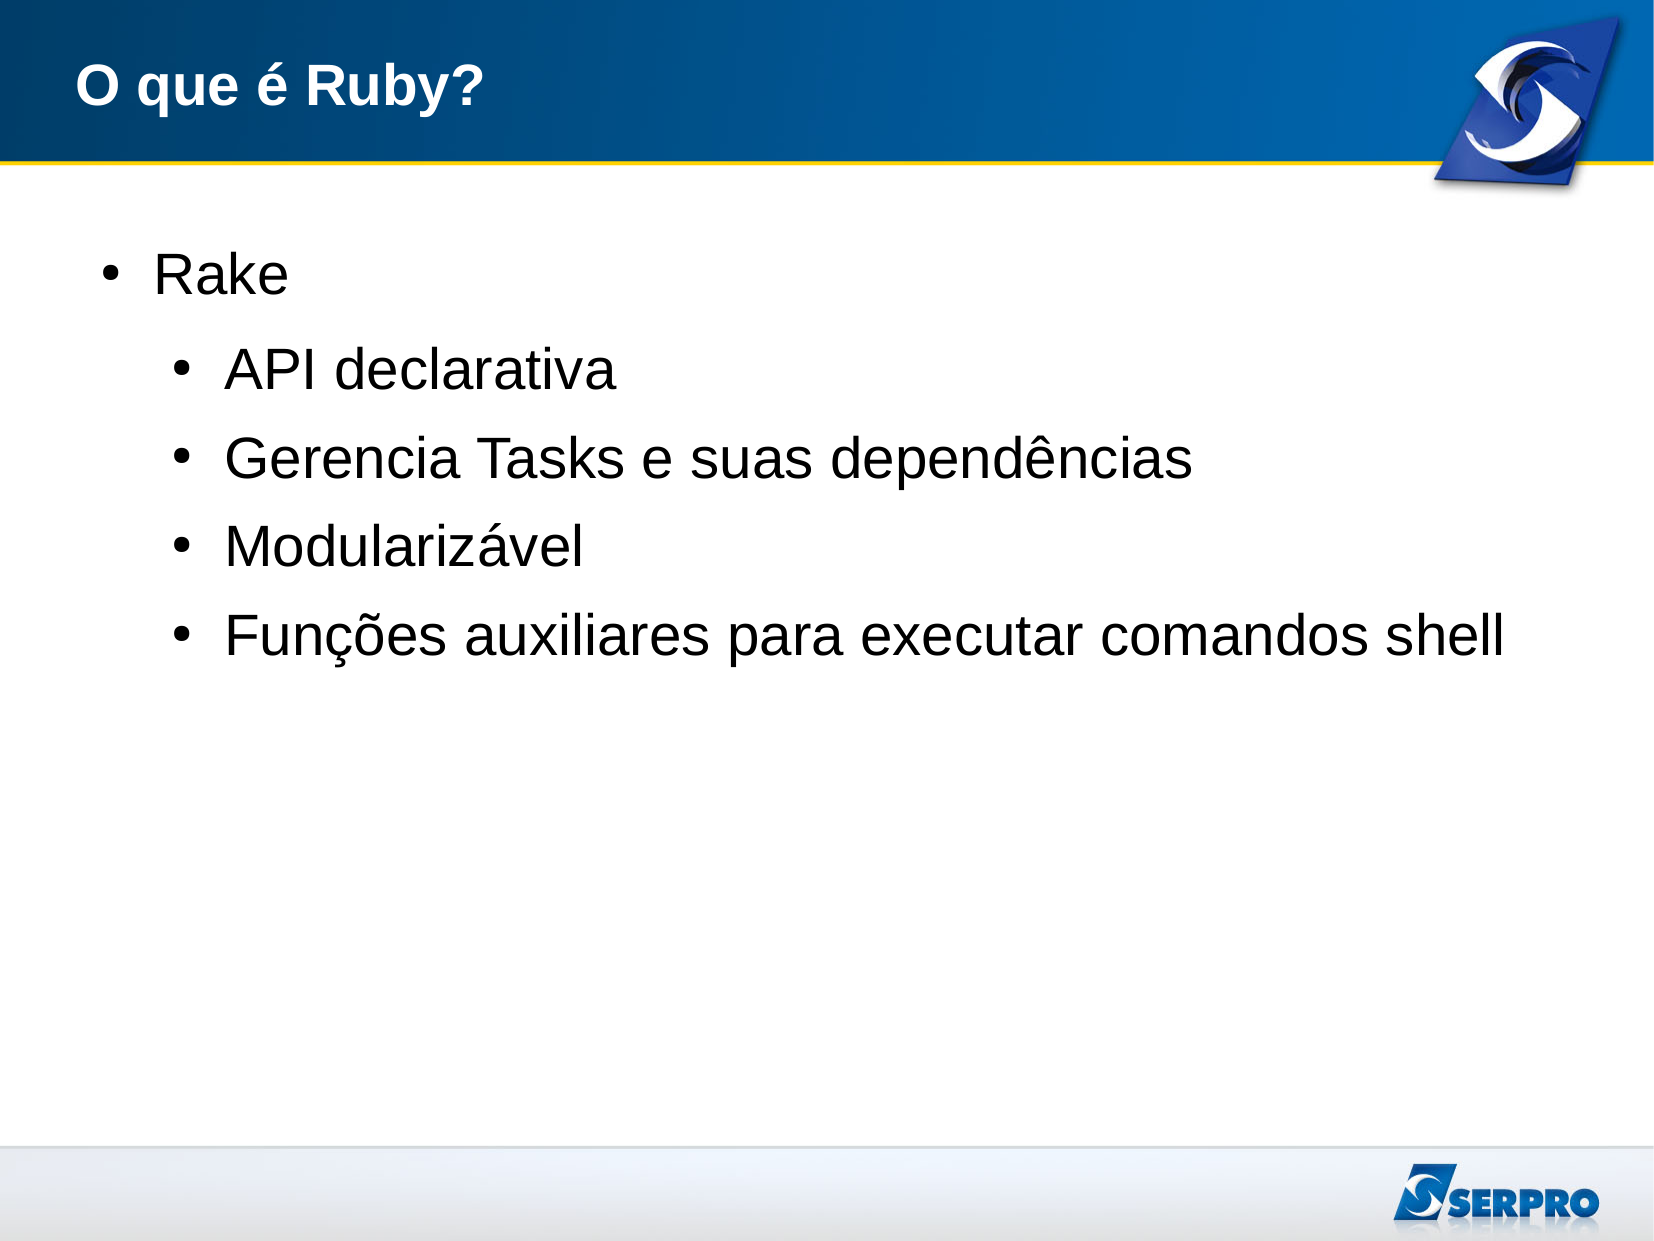

# O que é Ruby?
Rake
API declarativa
Gerencia Tasks e suas dependências
Modularizável
Funções auxiliares para executar comandos shell